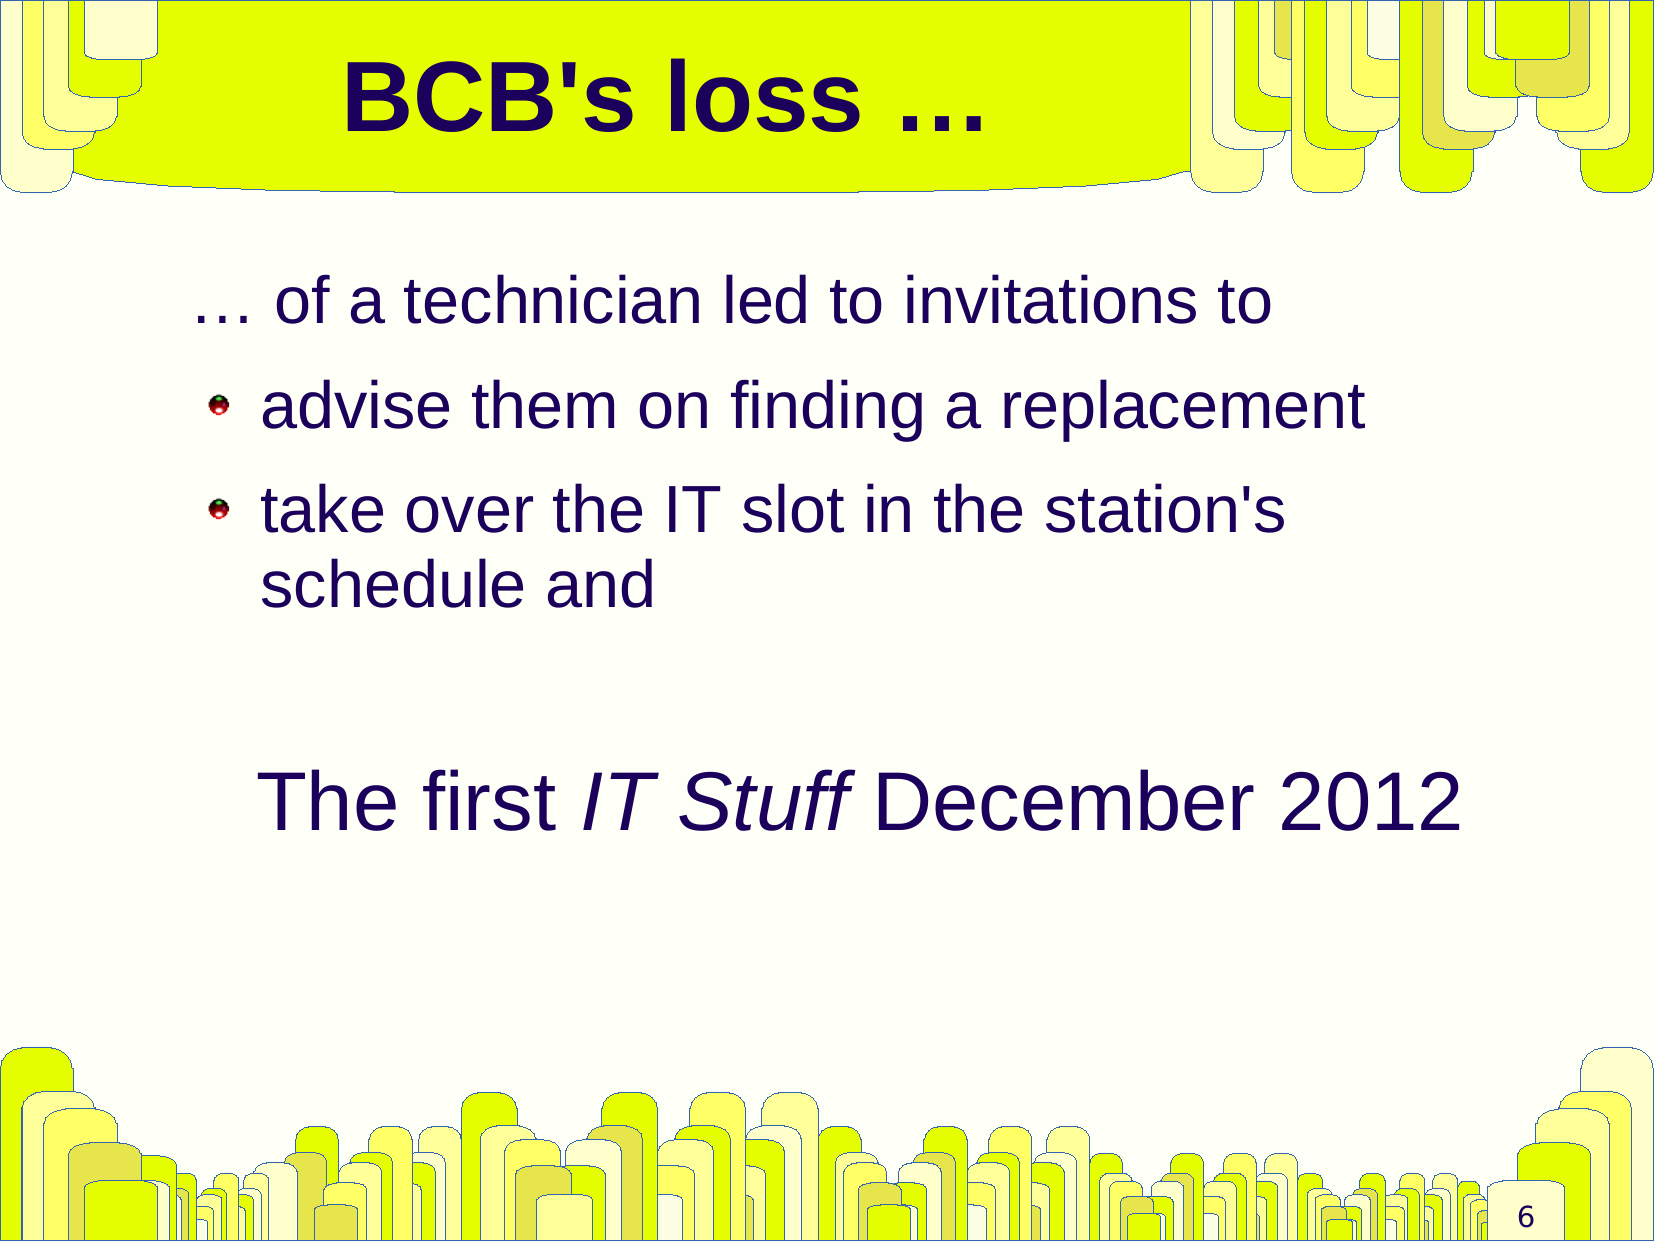

# BCB's loss …
… of a technician led to invitations to
advise them on finding a replacement
take over the IT slot in the station's schedule and
The first IT Stuff December 2012